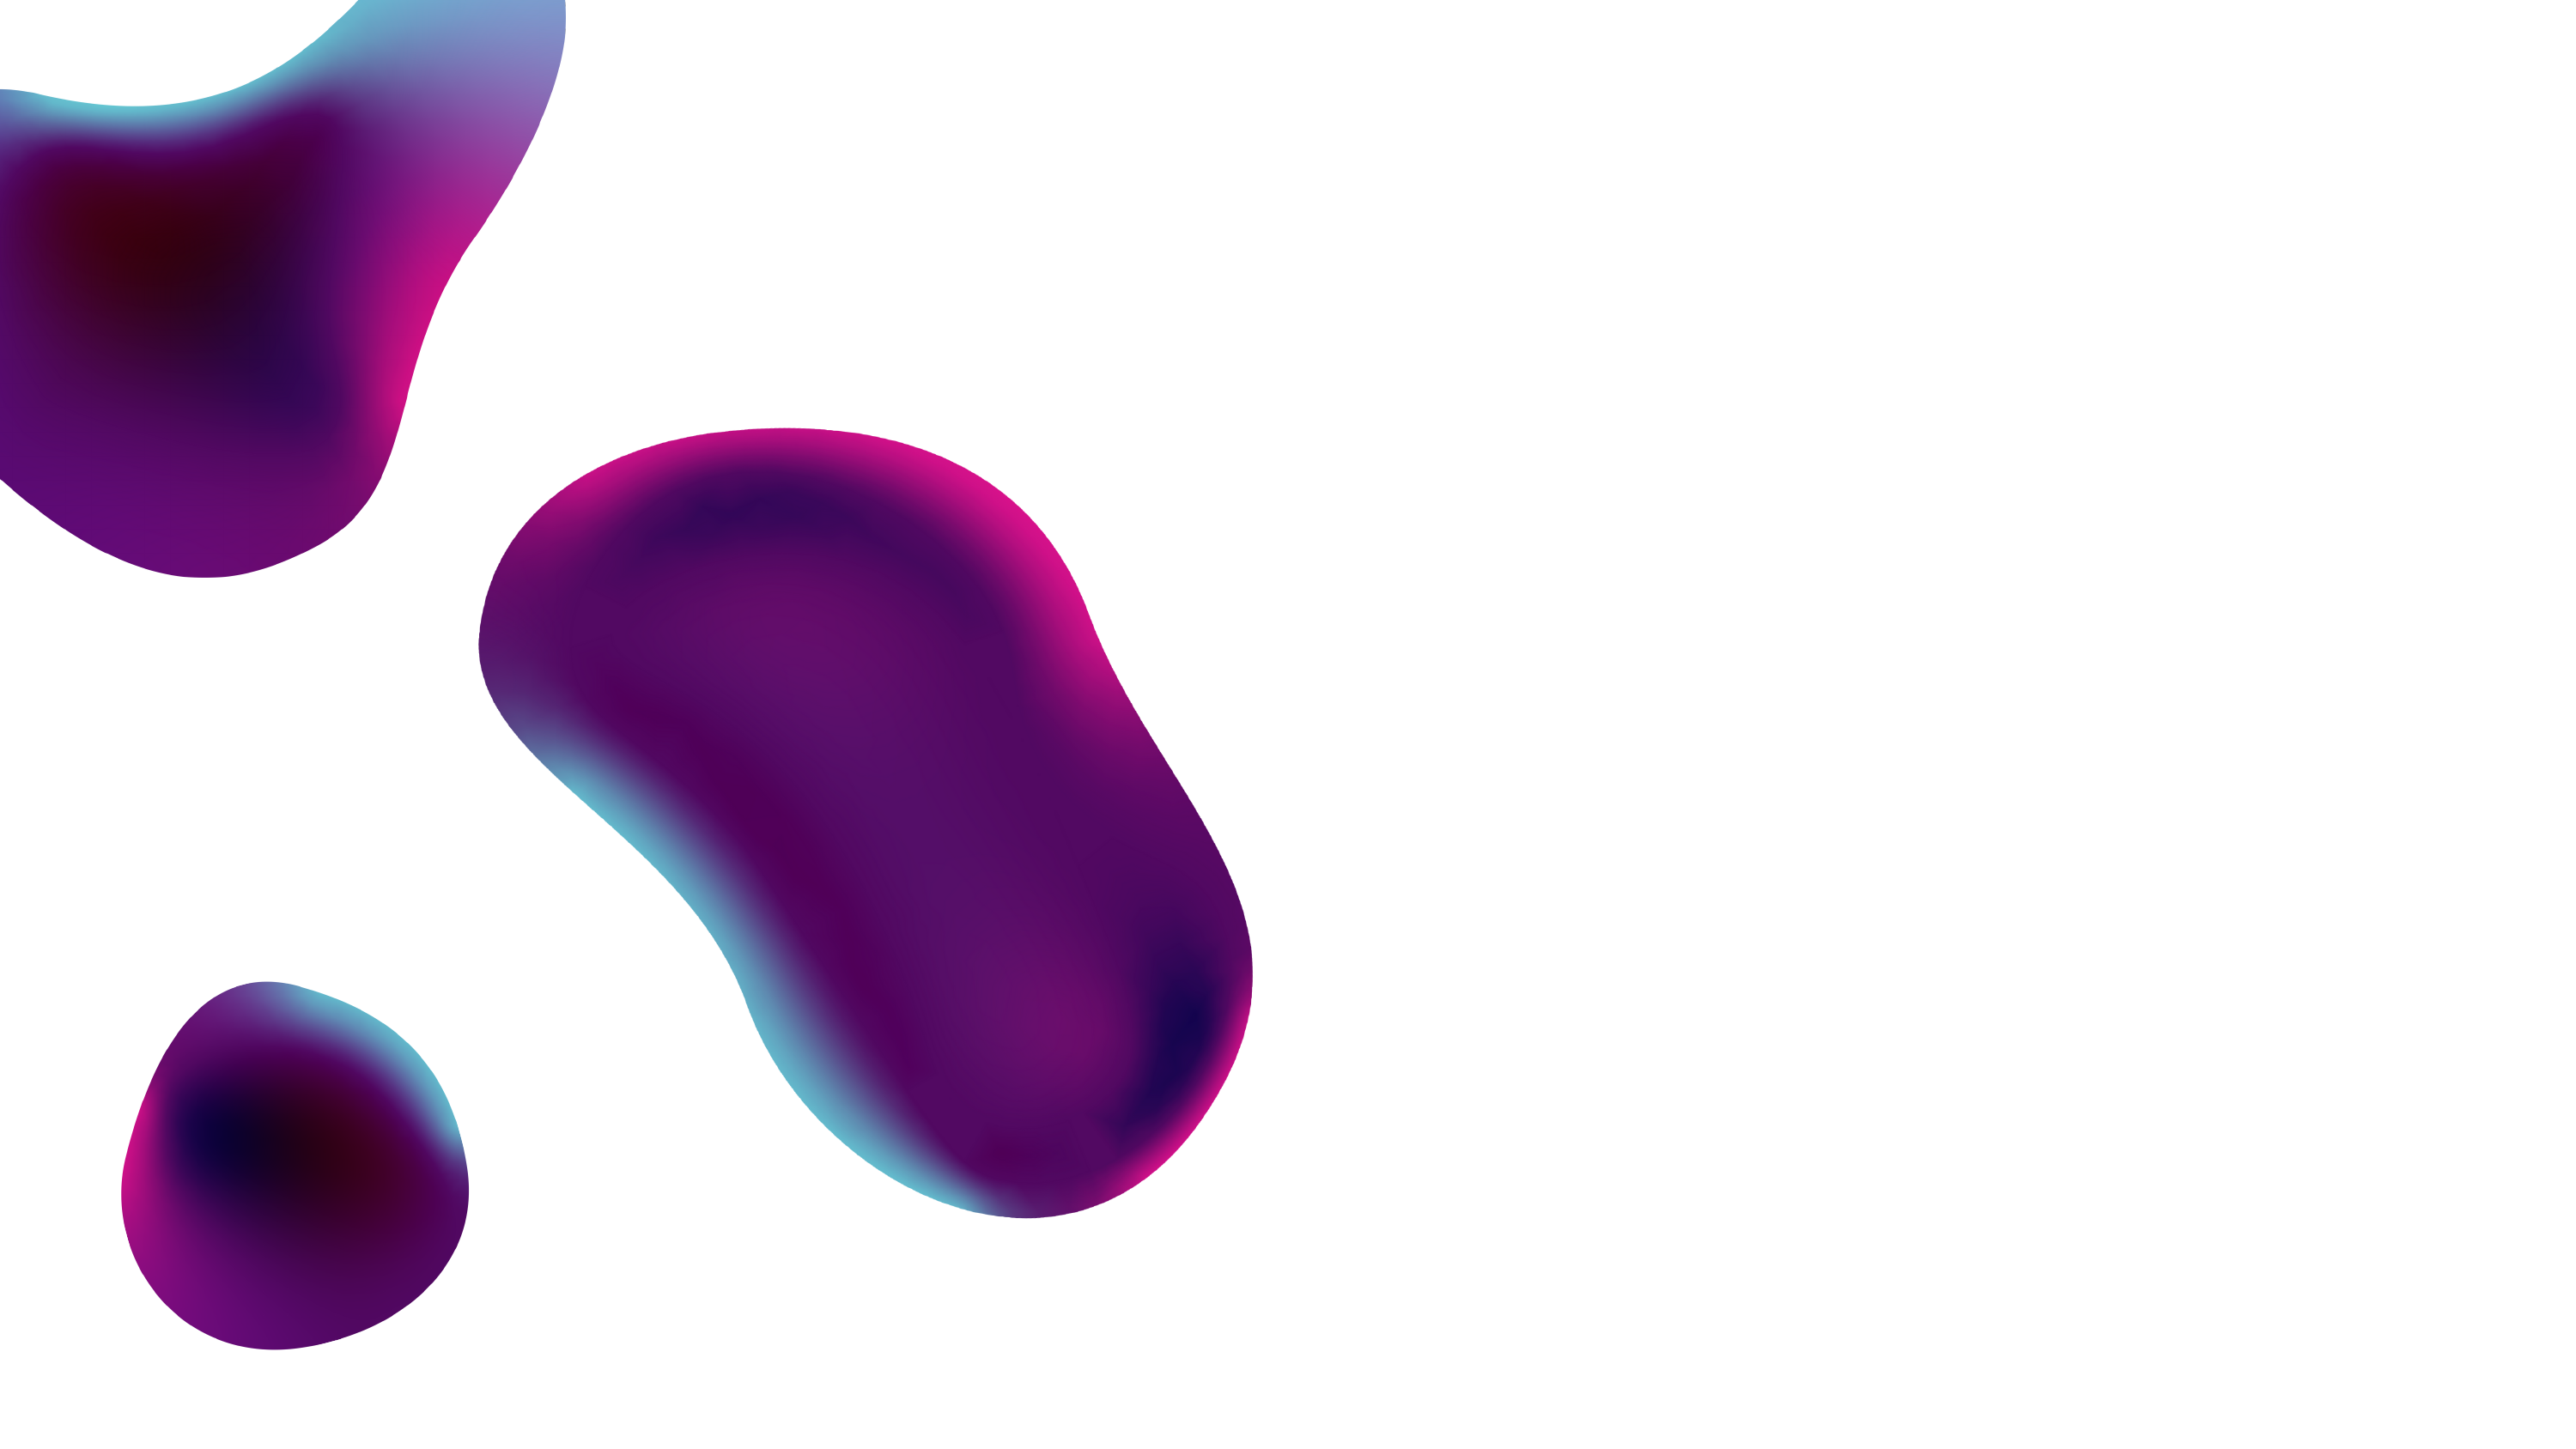

02
Contact Details
Social Media IDs like Facebook ID, Instagram ID, etc.
Product Details
Link which can directly download an app from Google Play Store or Apple App Store
Digital Payment Transactions